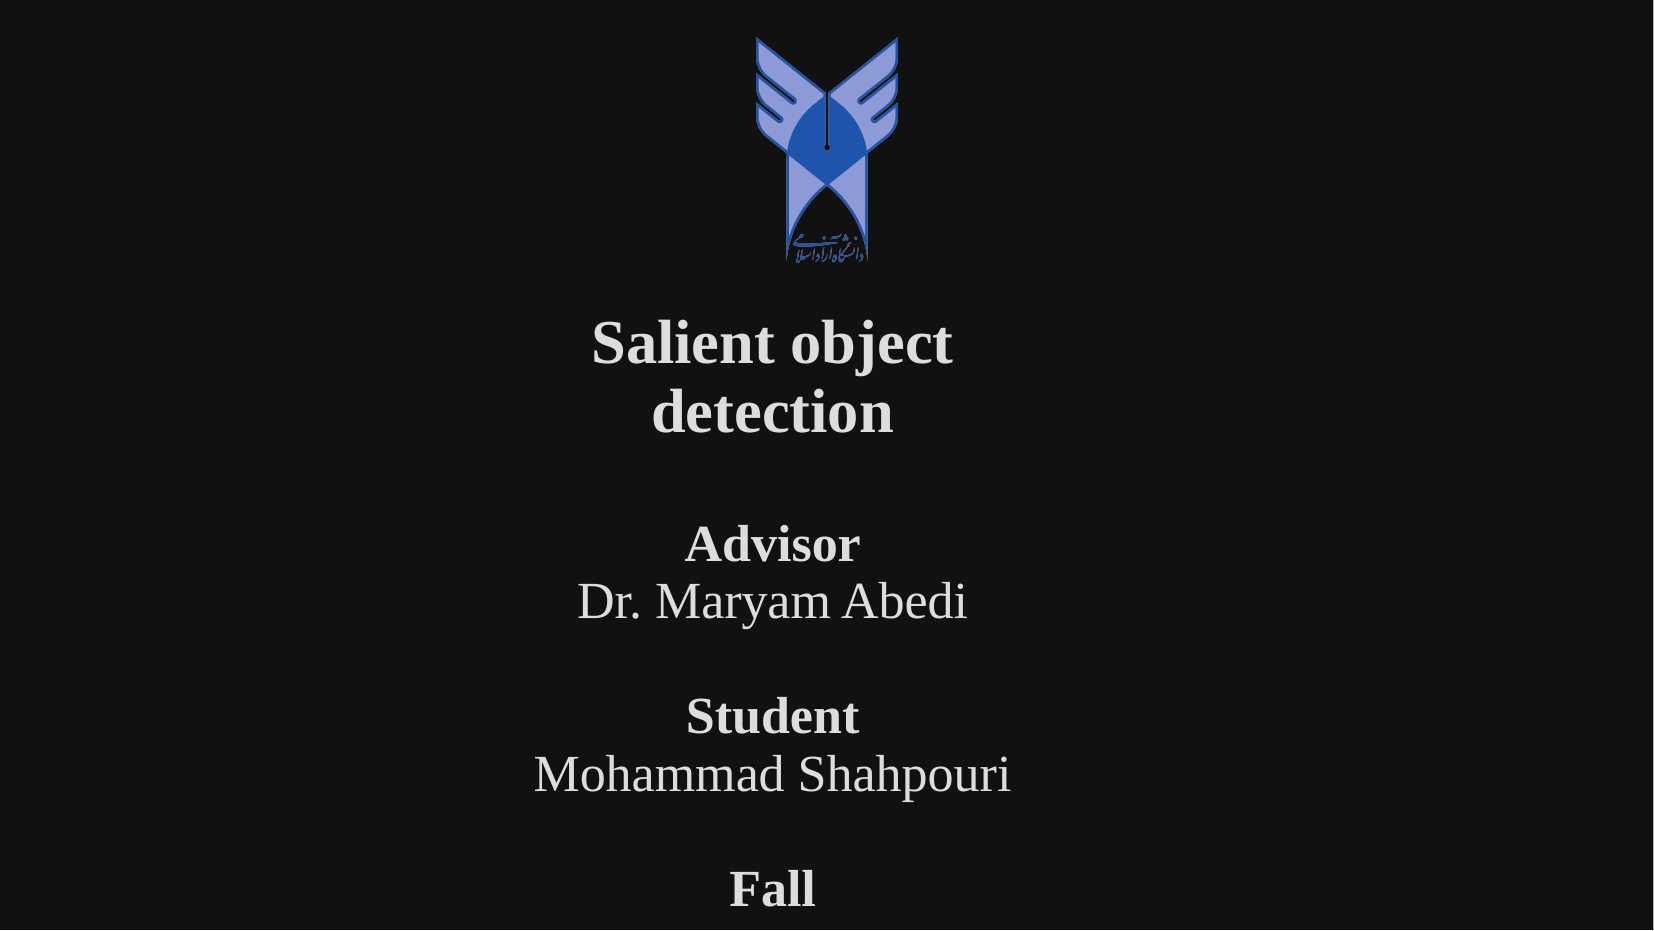

Salient object detection
Advisor
Dr. Maryam Abedi
Student
Mohammad Shahpouri
Fall
2021